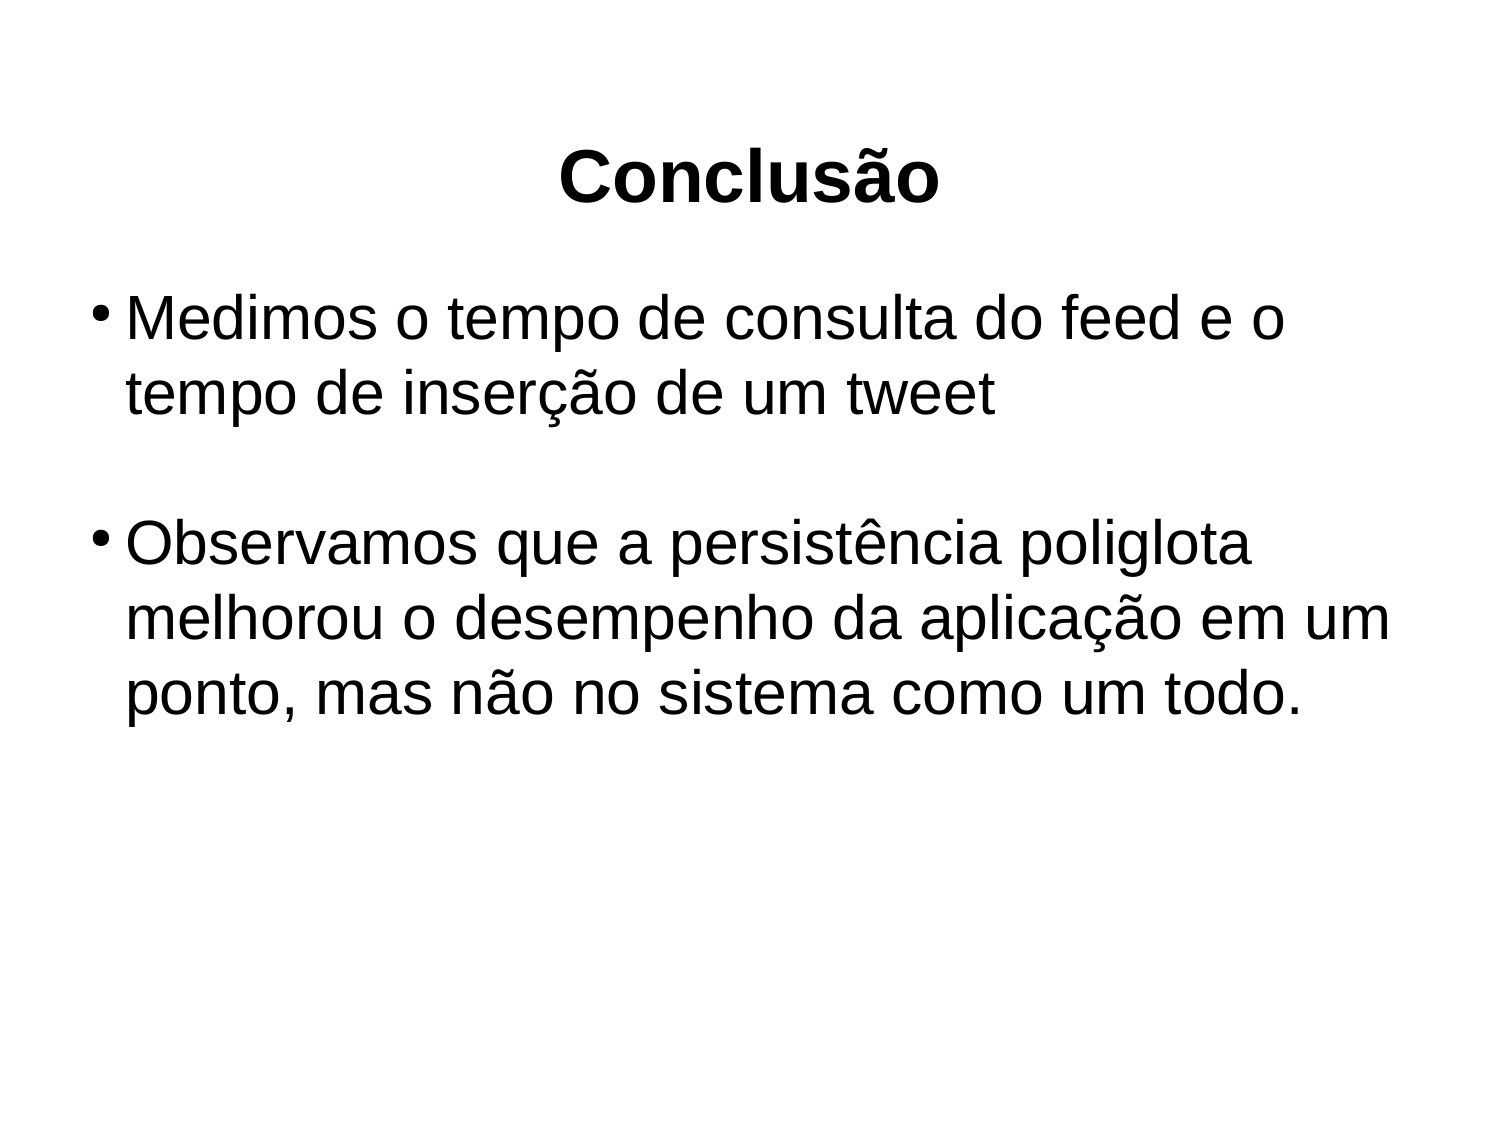

Conclusão
Medimos o tempo de consulta do feed e o tempo de inserção de um tweet
Observamos que a persistência poliglota melhorou o desempenho da aplicação em um ponto, mas não no sistema como um todo.